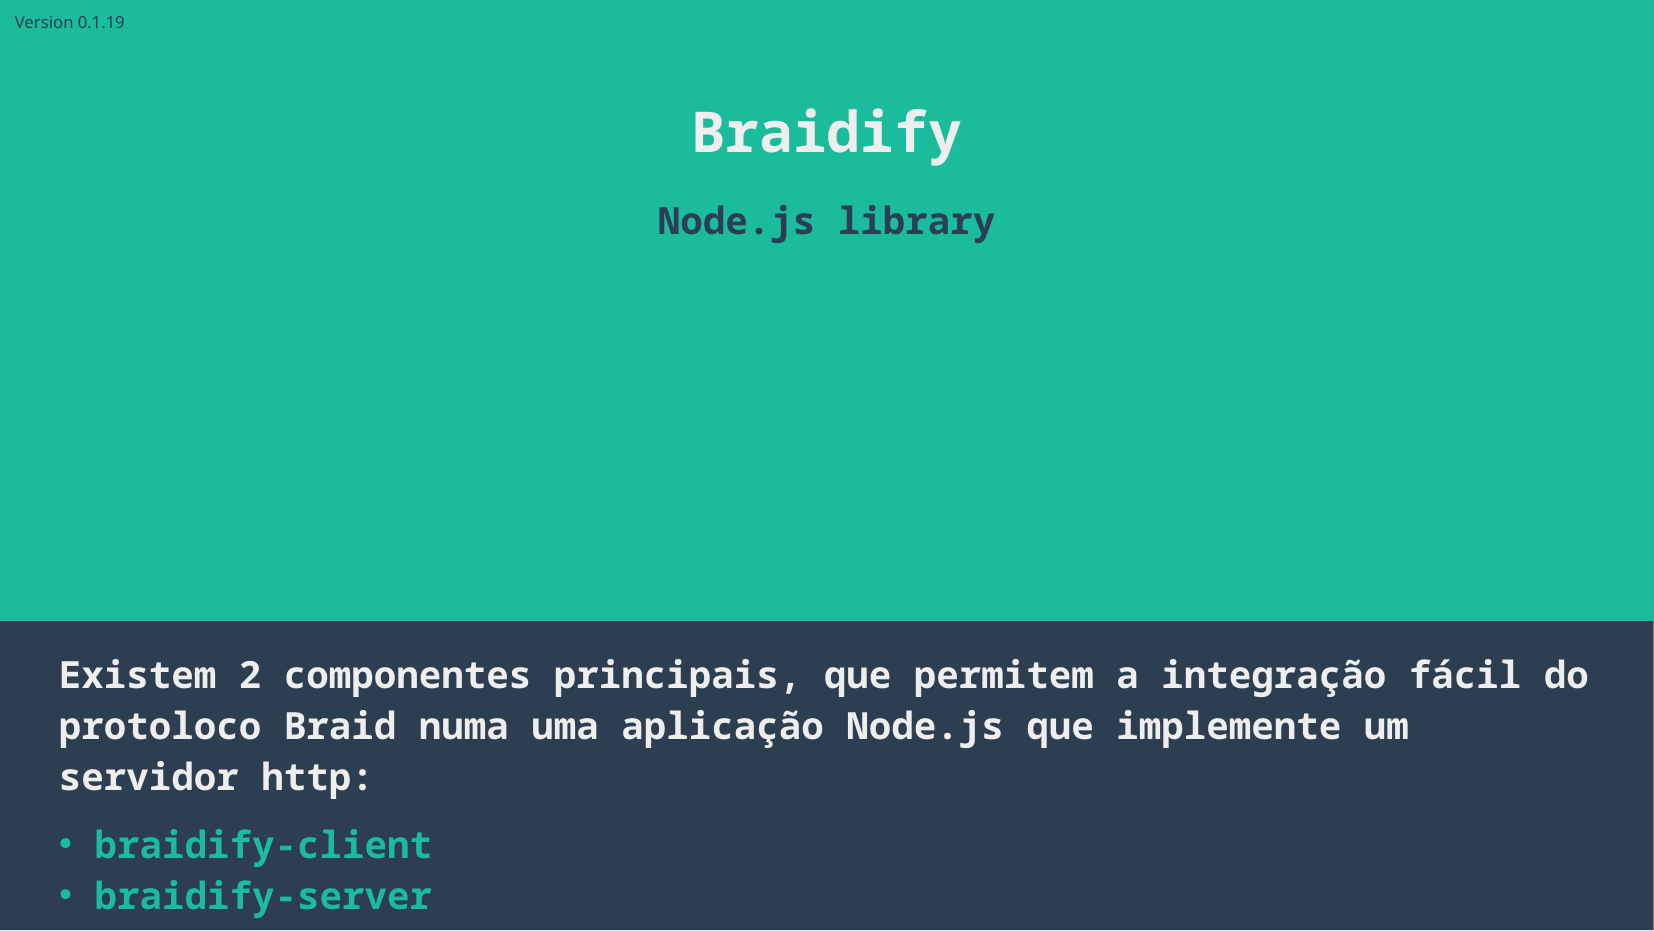

Version 0.1.19
# Braidify Node.js library
Existem 2 componentes principais, que permitem a integração fácil do protoloco Braid numa uma aplicação Node.js que implemente um servidor http:
braidify-client
braidify-server